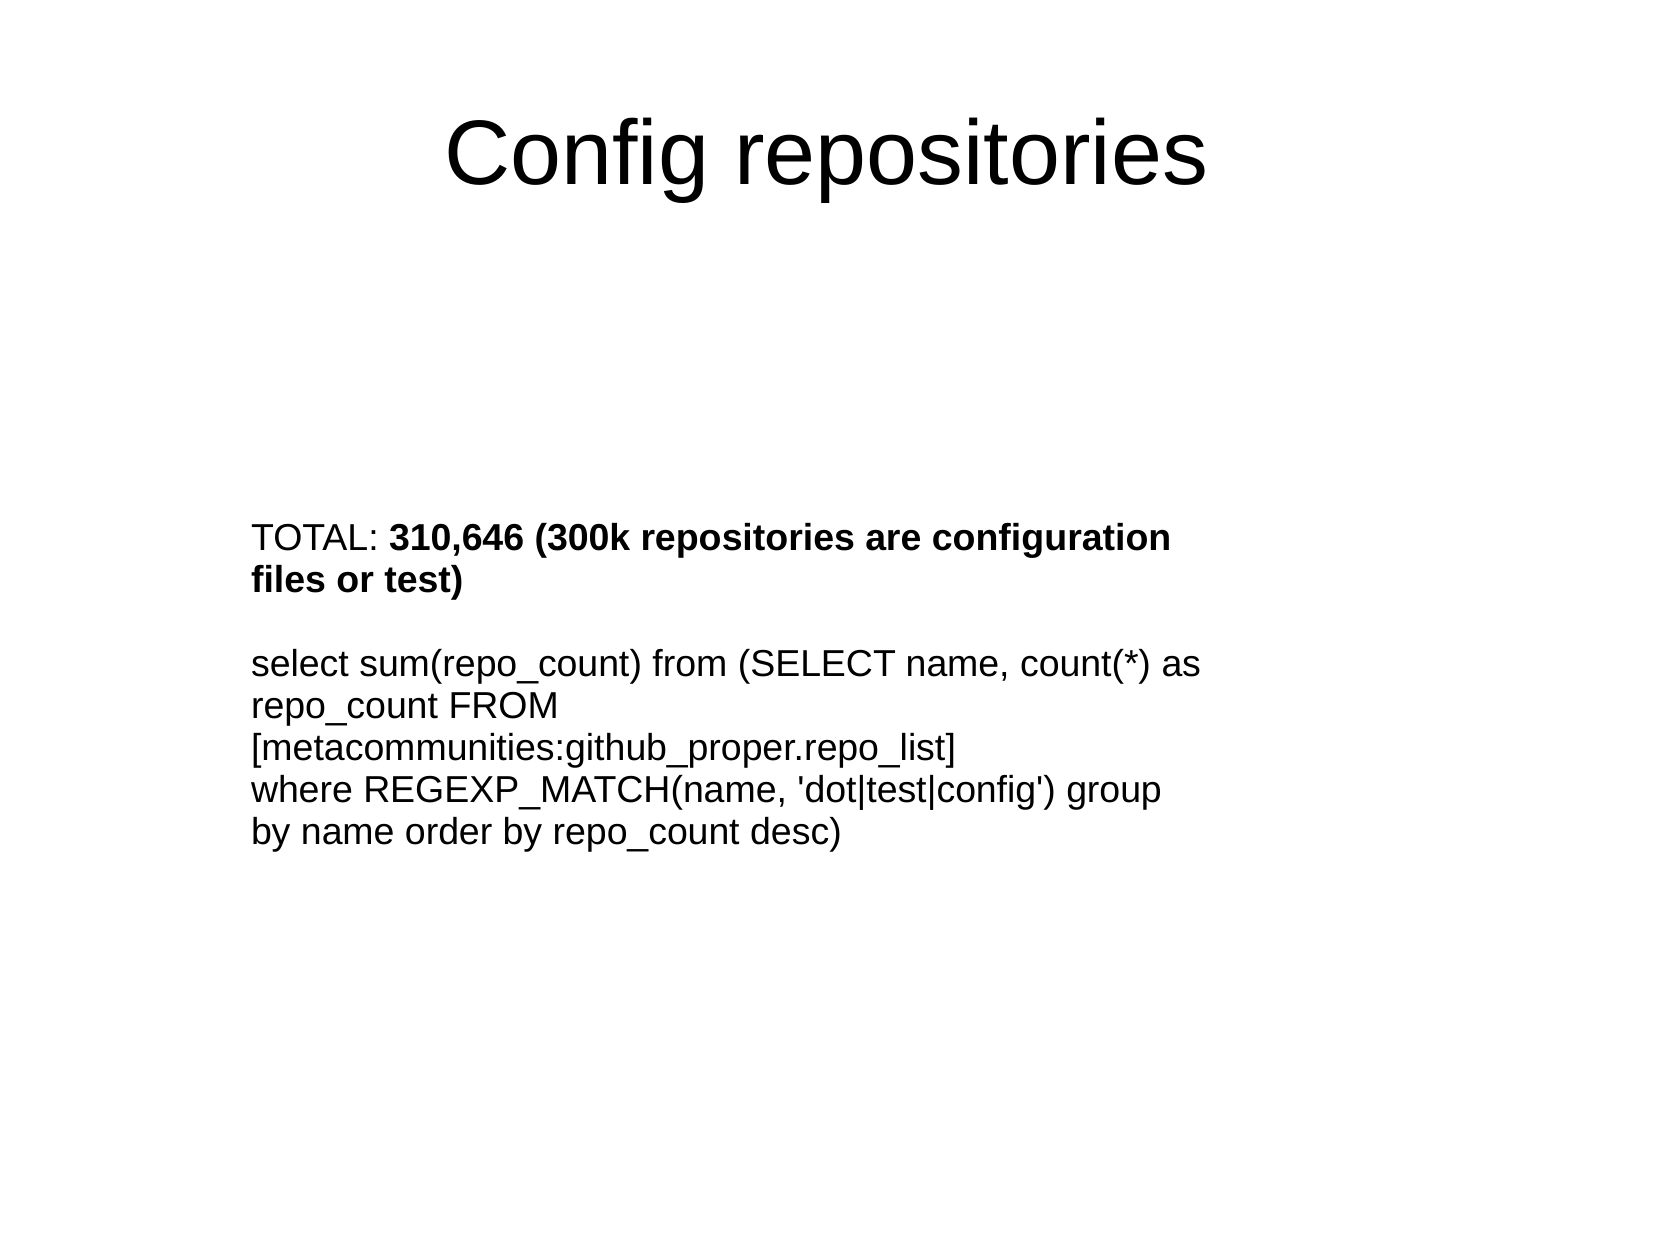

# Config repositories
TOTAL: 310,646 (300k repositories are configuration files or test)
select sum(repo_count) from (SELECT name, count(*) as repo_count FROM [metacommunities:github_proper.repo_list]
where REGEXP_MATCH(name, 'dot|test|config') group by name order by repo_count desc)